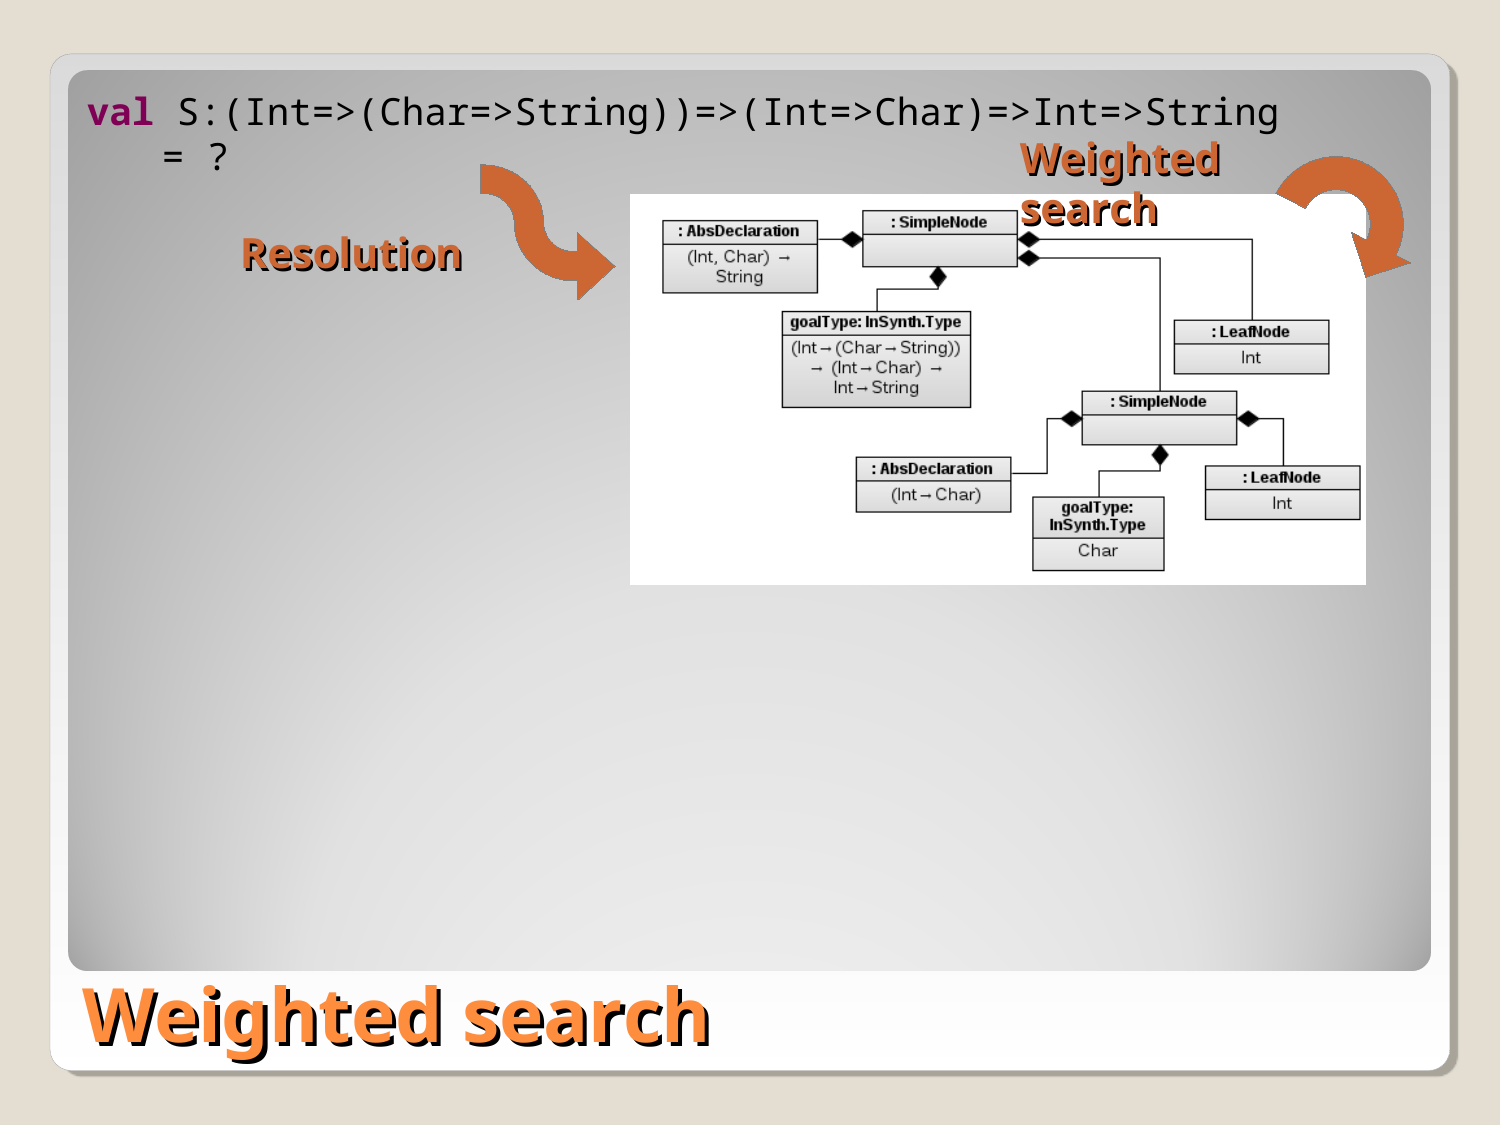

val S:(Int=>(Char=>String))=>(Int=>Char)=>Int=>String
	= ?
Weighted search
Resolution
Weighted search